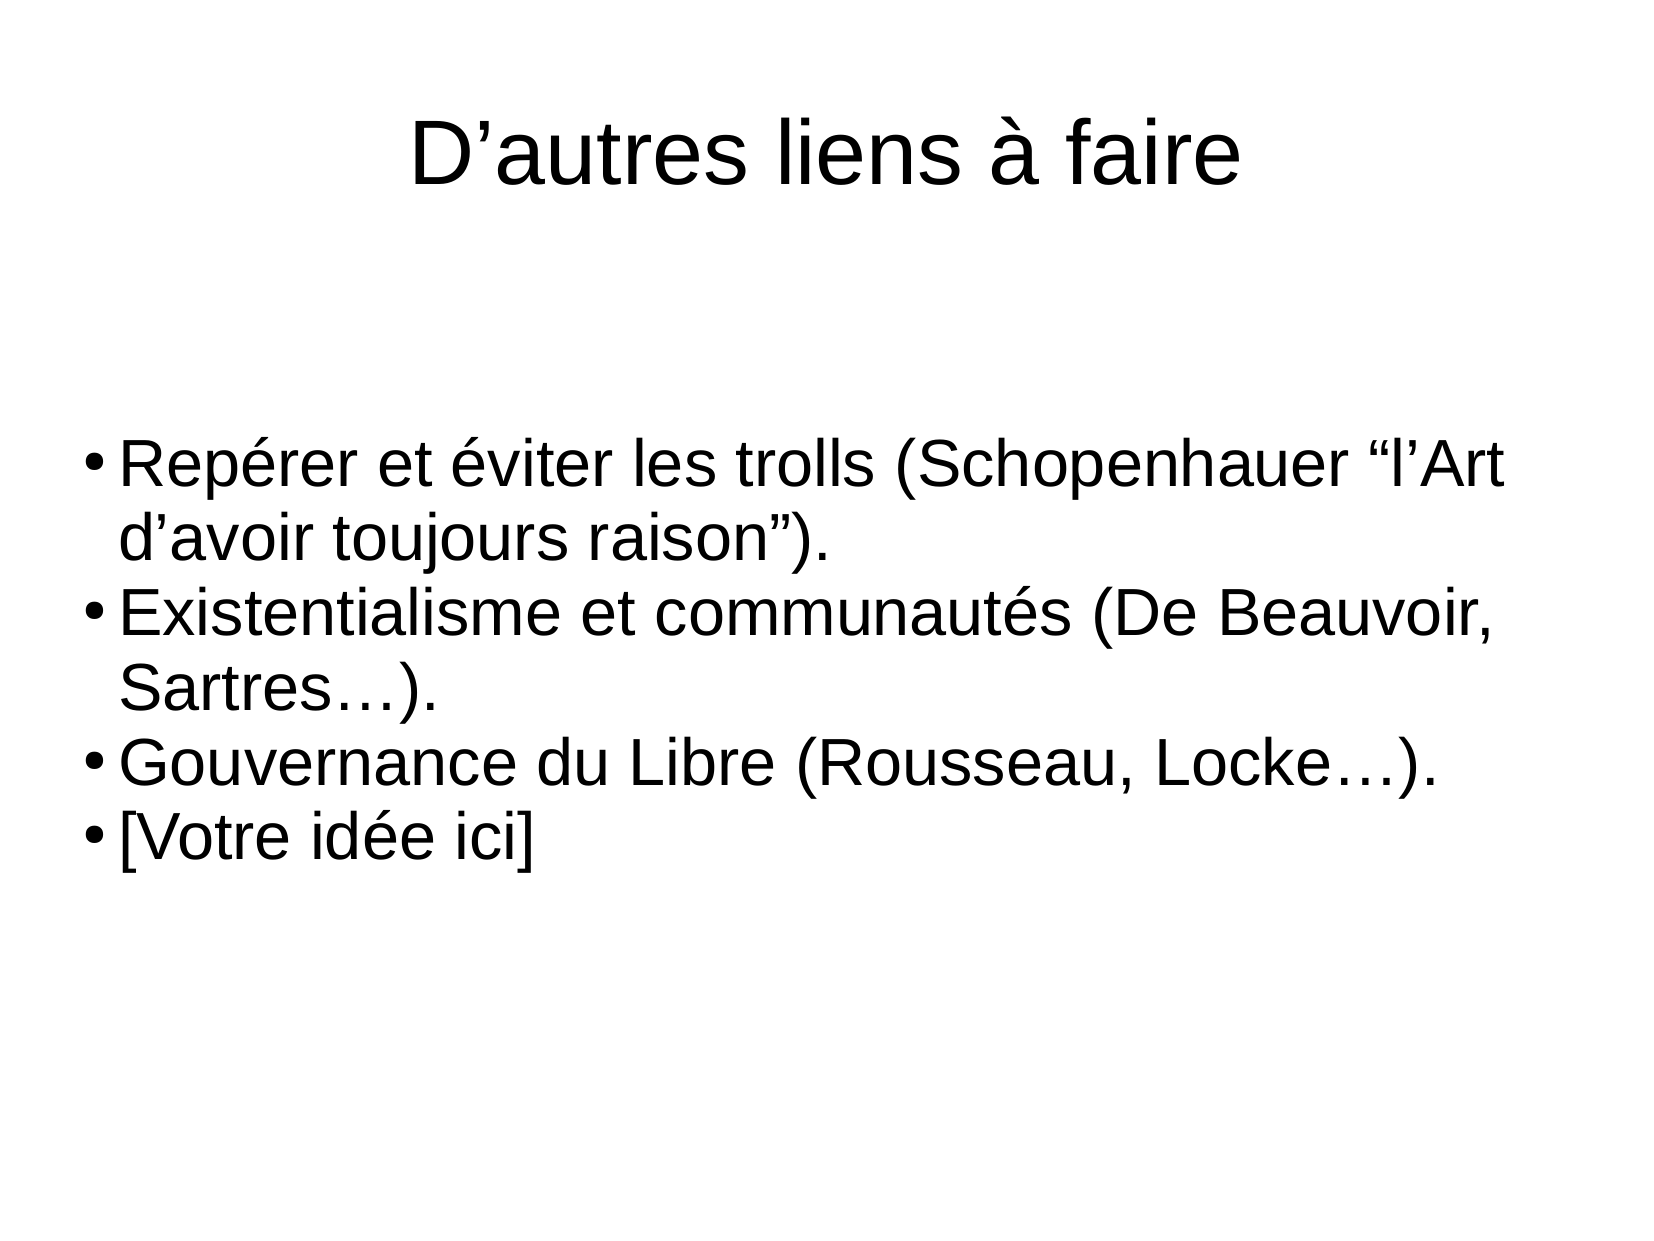

# D’autres liens à faire
Repérer et éviter les trolls (Schopenhauer “l’Art d’avoir toujours raison”).
Existentialisme et communautés (De Beauvoir, Sartres…).
Gouvernance du Libre (Rousseau, Locke…).
[Votre idée ici]